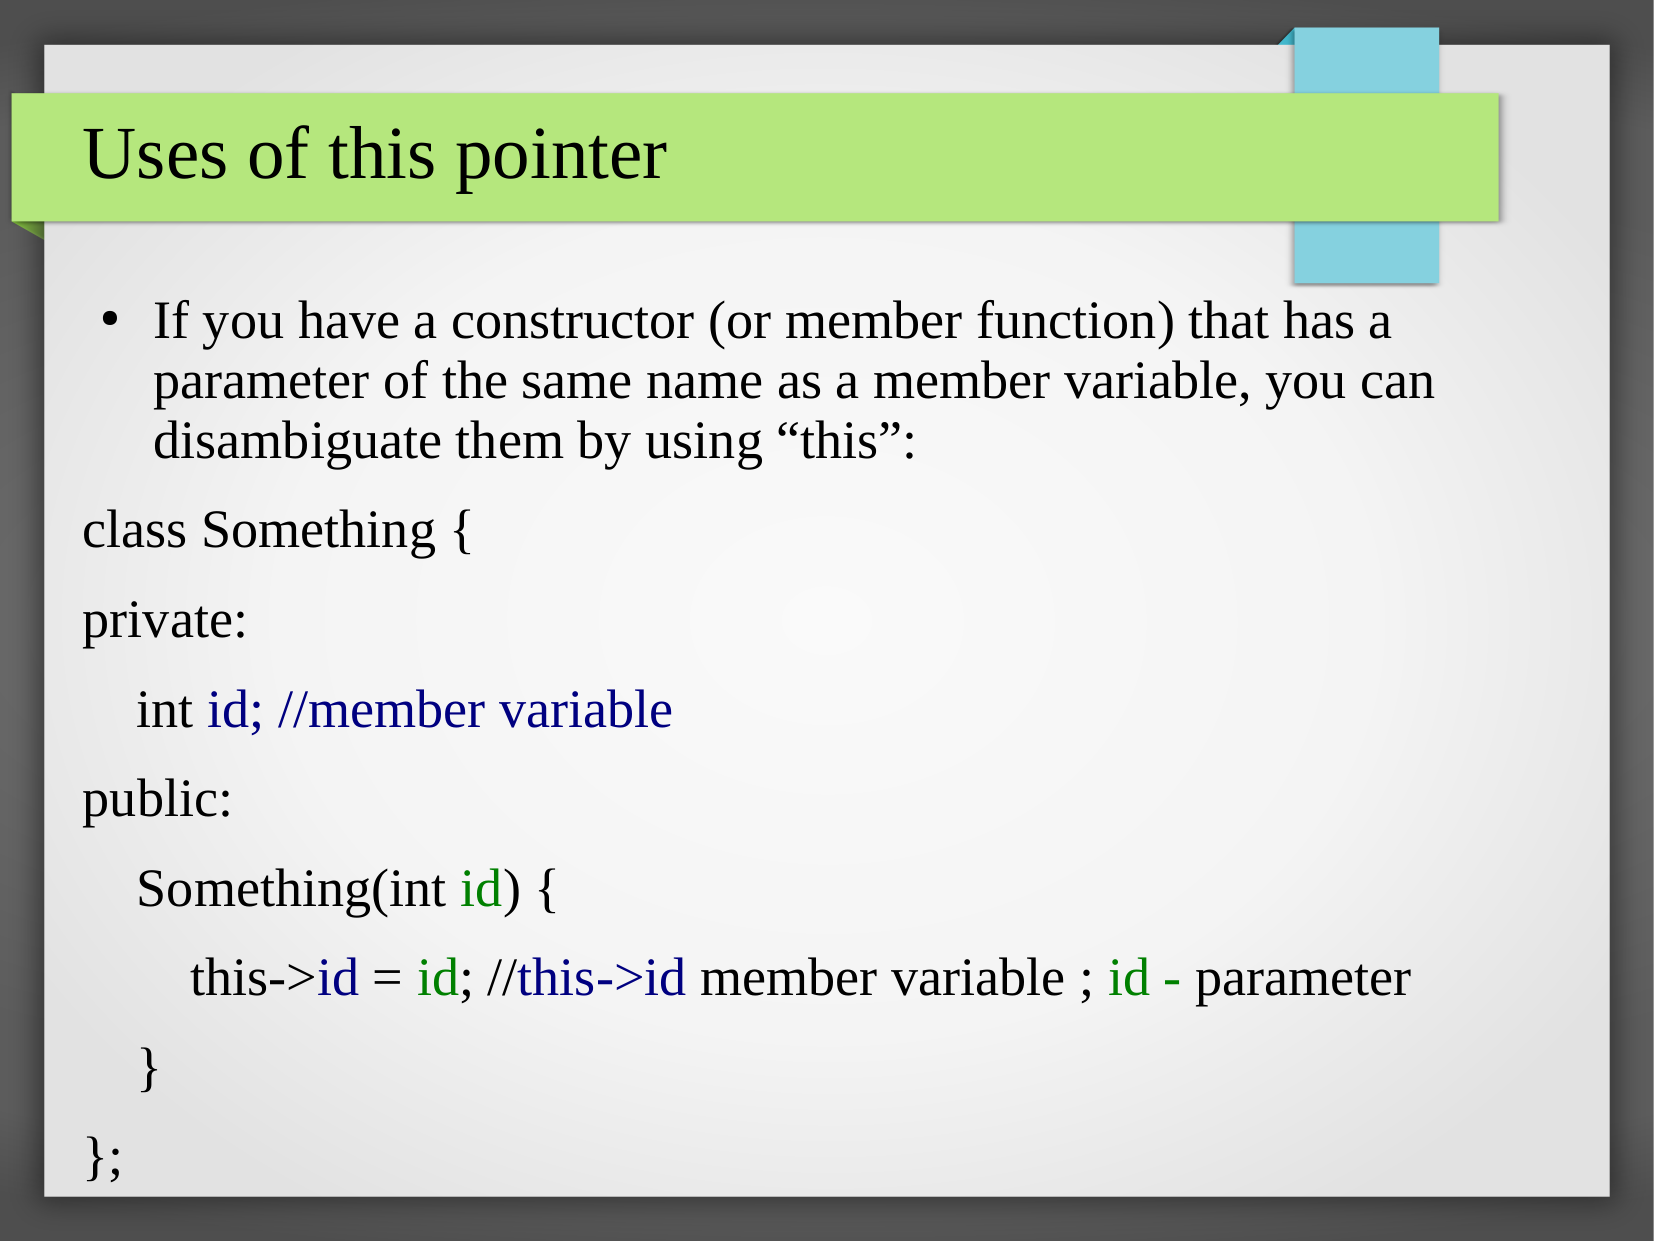

# Uses of this pointer
If you have a constructor (or member function) that has a parameter of the same name as a member variable, you can disambiguate them by using “this”:
class Something {
private:
 int id; //member variable
public:
 Something(int id) {
 this->id = id; //this->id member variable ; id - parameter
 }
};